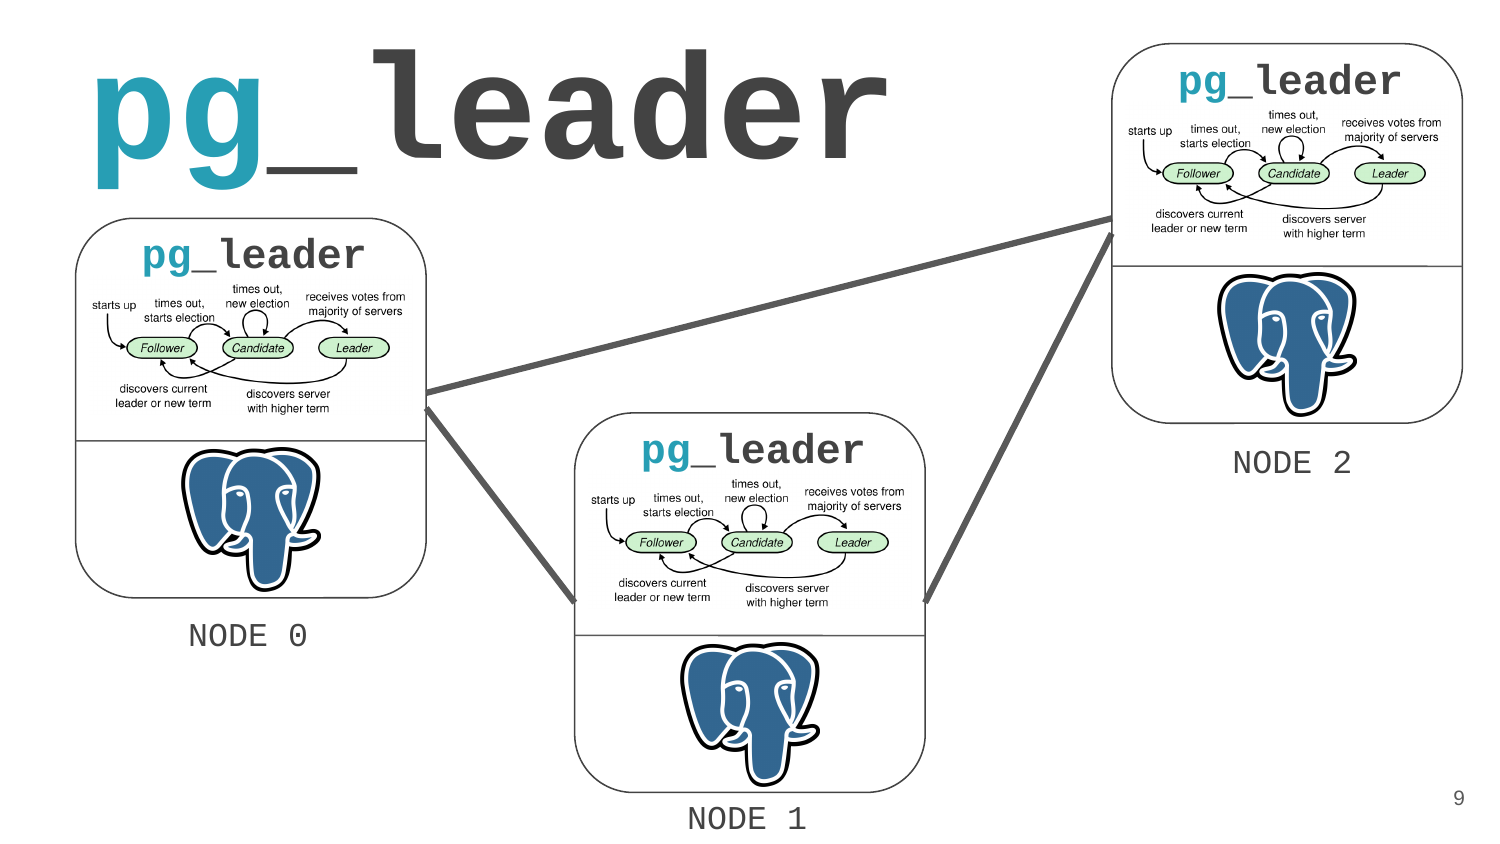

pg_leader
pg_leader
pg_leader
pg_leader
NODE 2
NODE 0
NODE 1